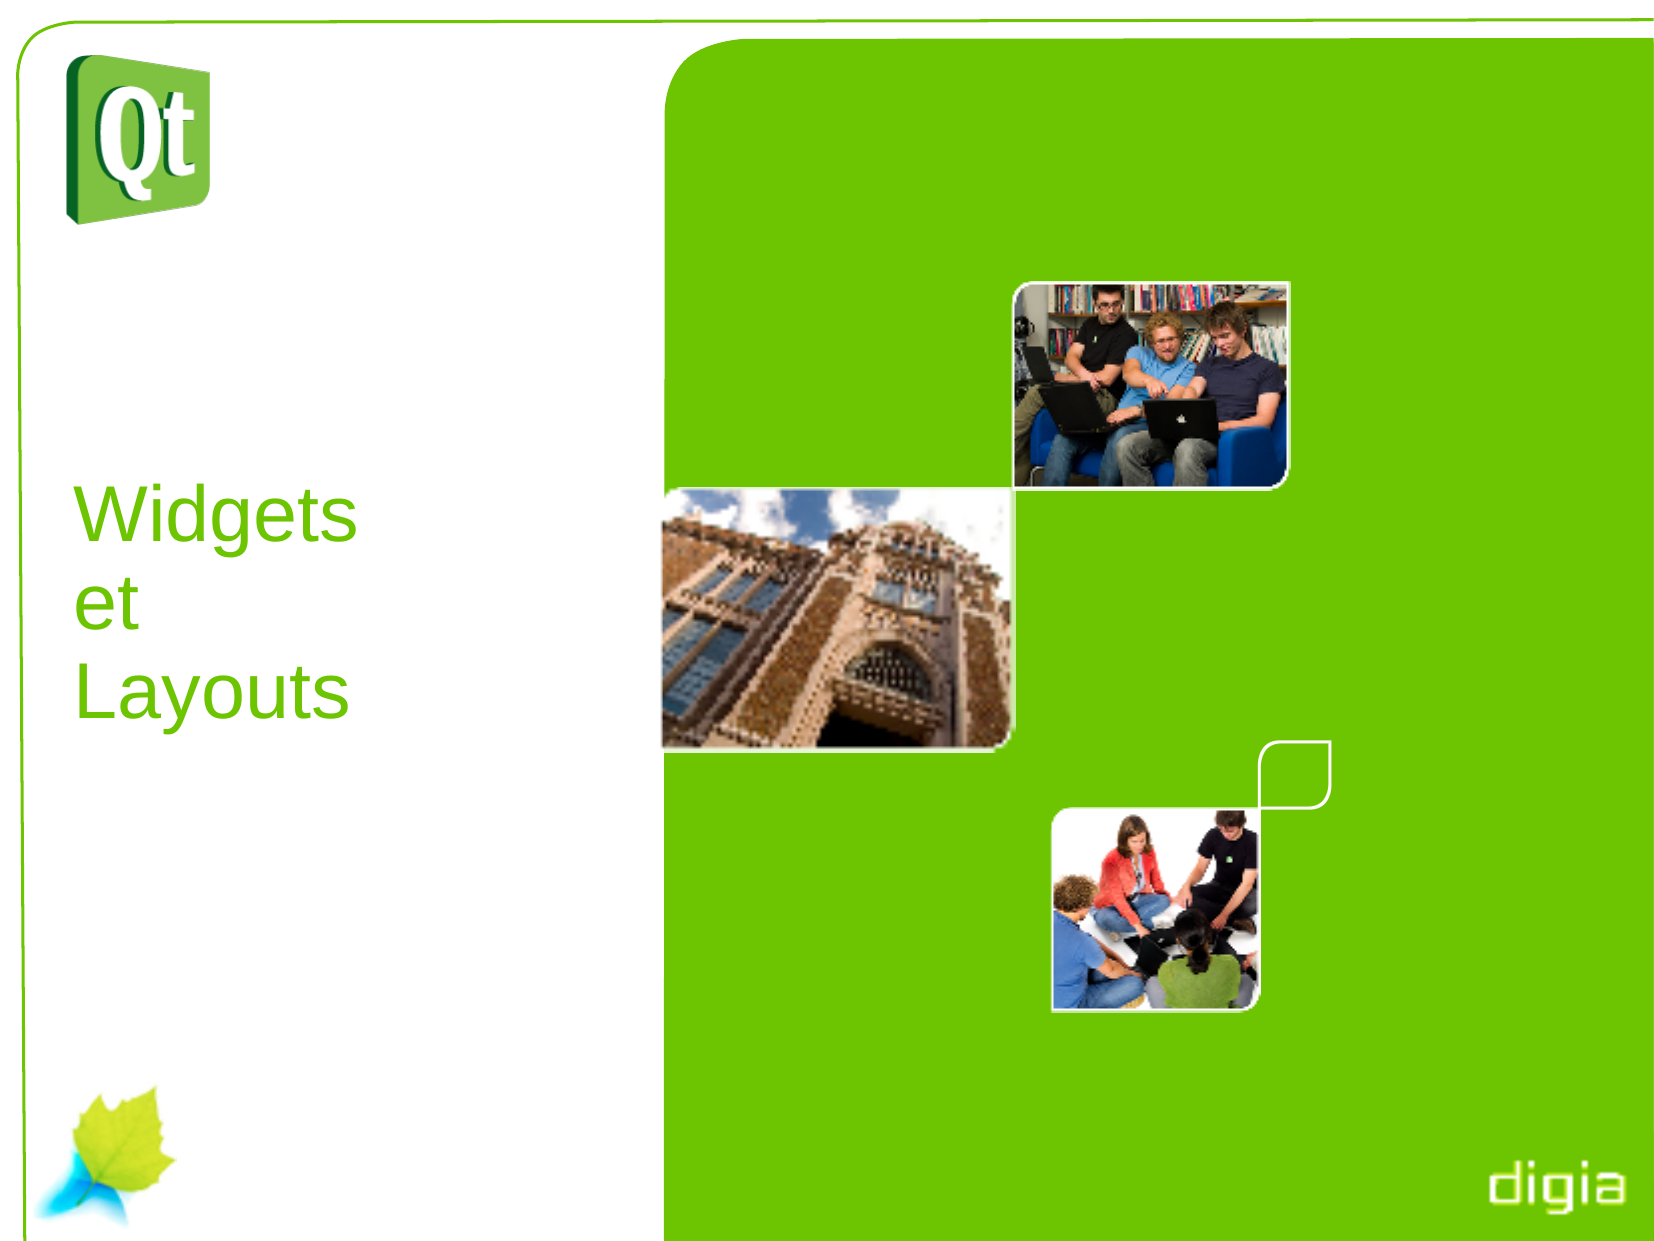

#
.
Qt in Education
Widgets
et
Layouts